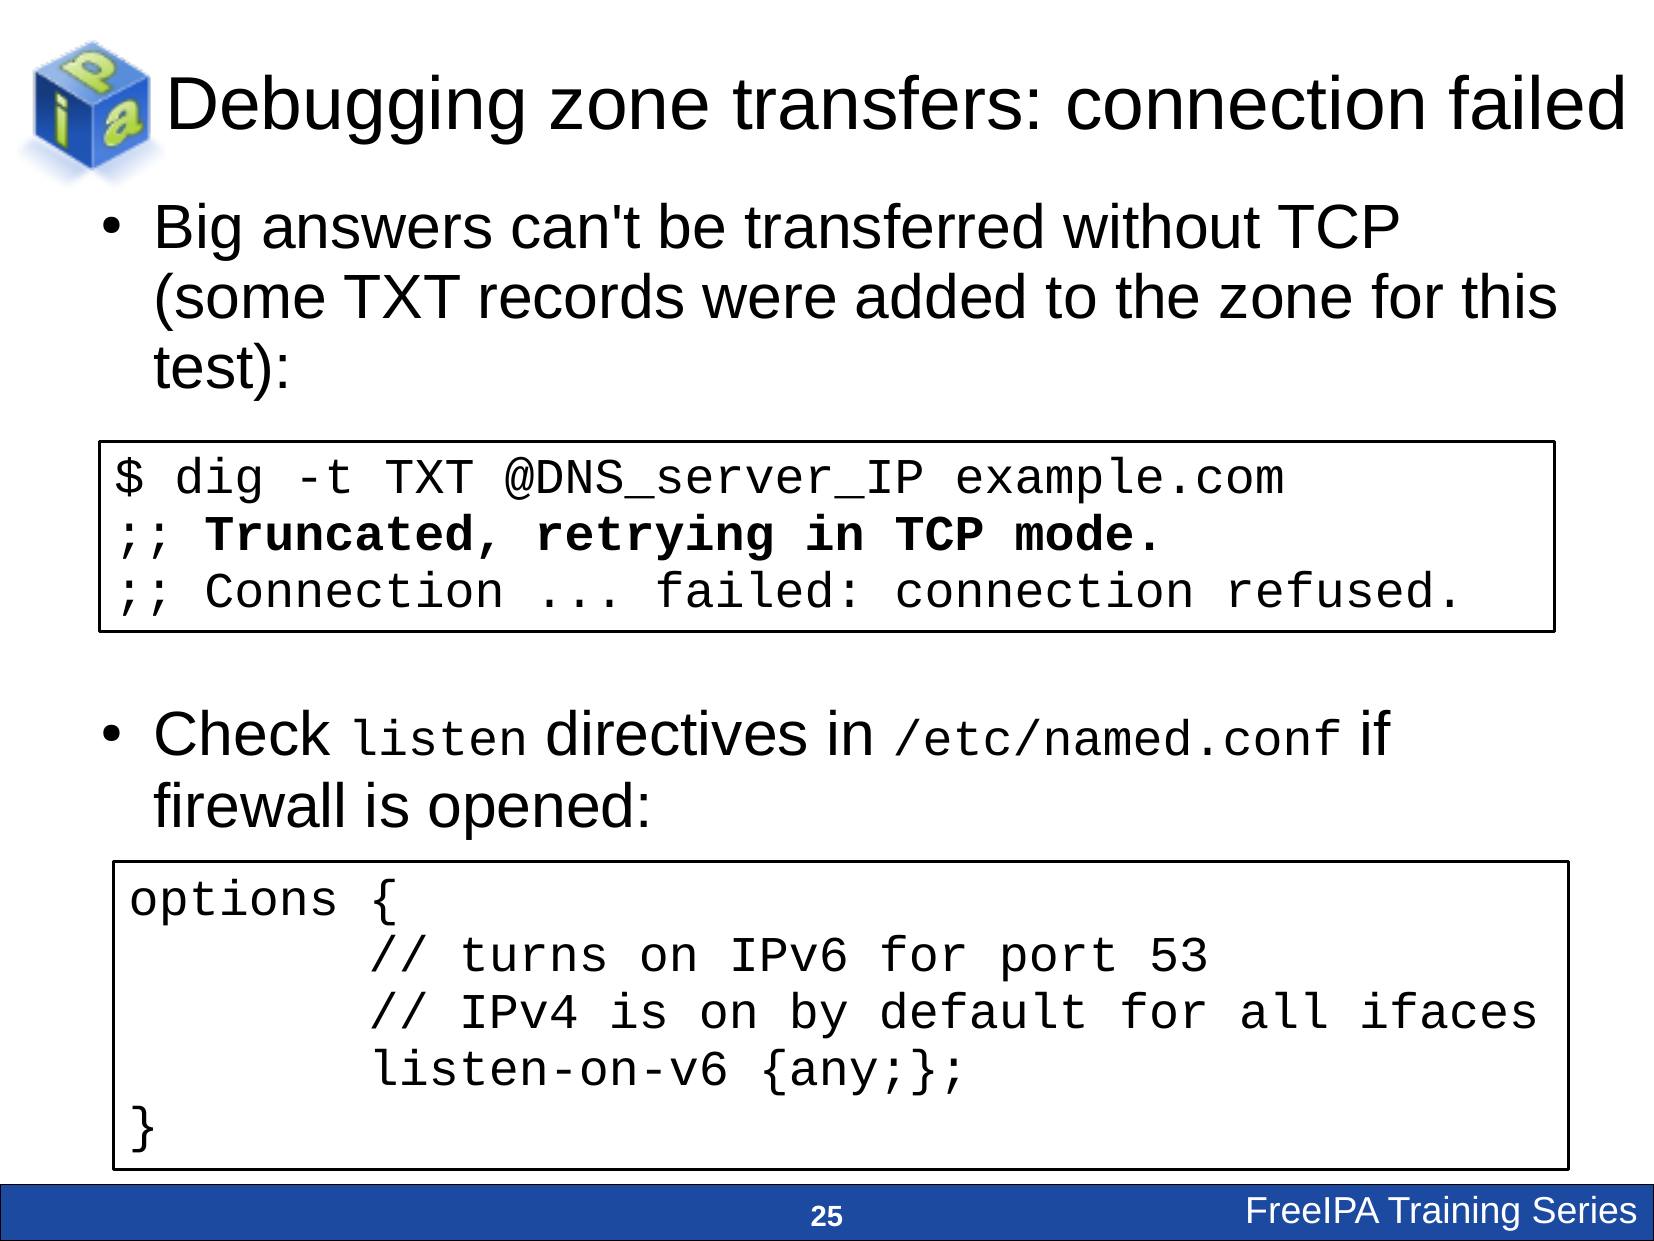

# Debugging zone transfers:	connection failed
Big answers can't be transferred without TCP (some TXT records were added to the zone for this test):
Check listen directives in /etc/named.conf if firewall is opened:
$ dig -t TXT @DNS_server_IP example.com
;; Truncated, retrying in TCP mode.
;; Connection ... failed: connection refused.
options {
 // turns on IPv6 for port 53
 // IPv4 is on by default for all ifaces
 listen-on-v6 {any;};
}
25